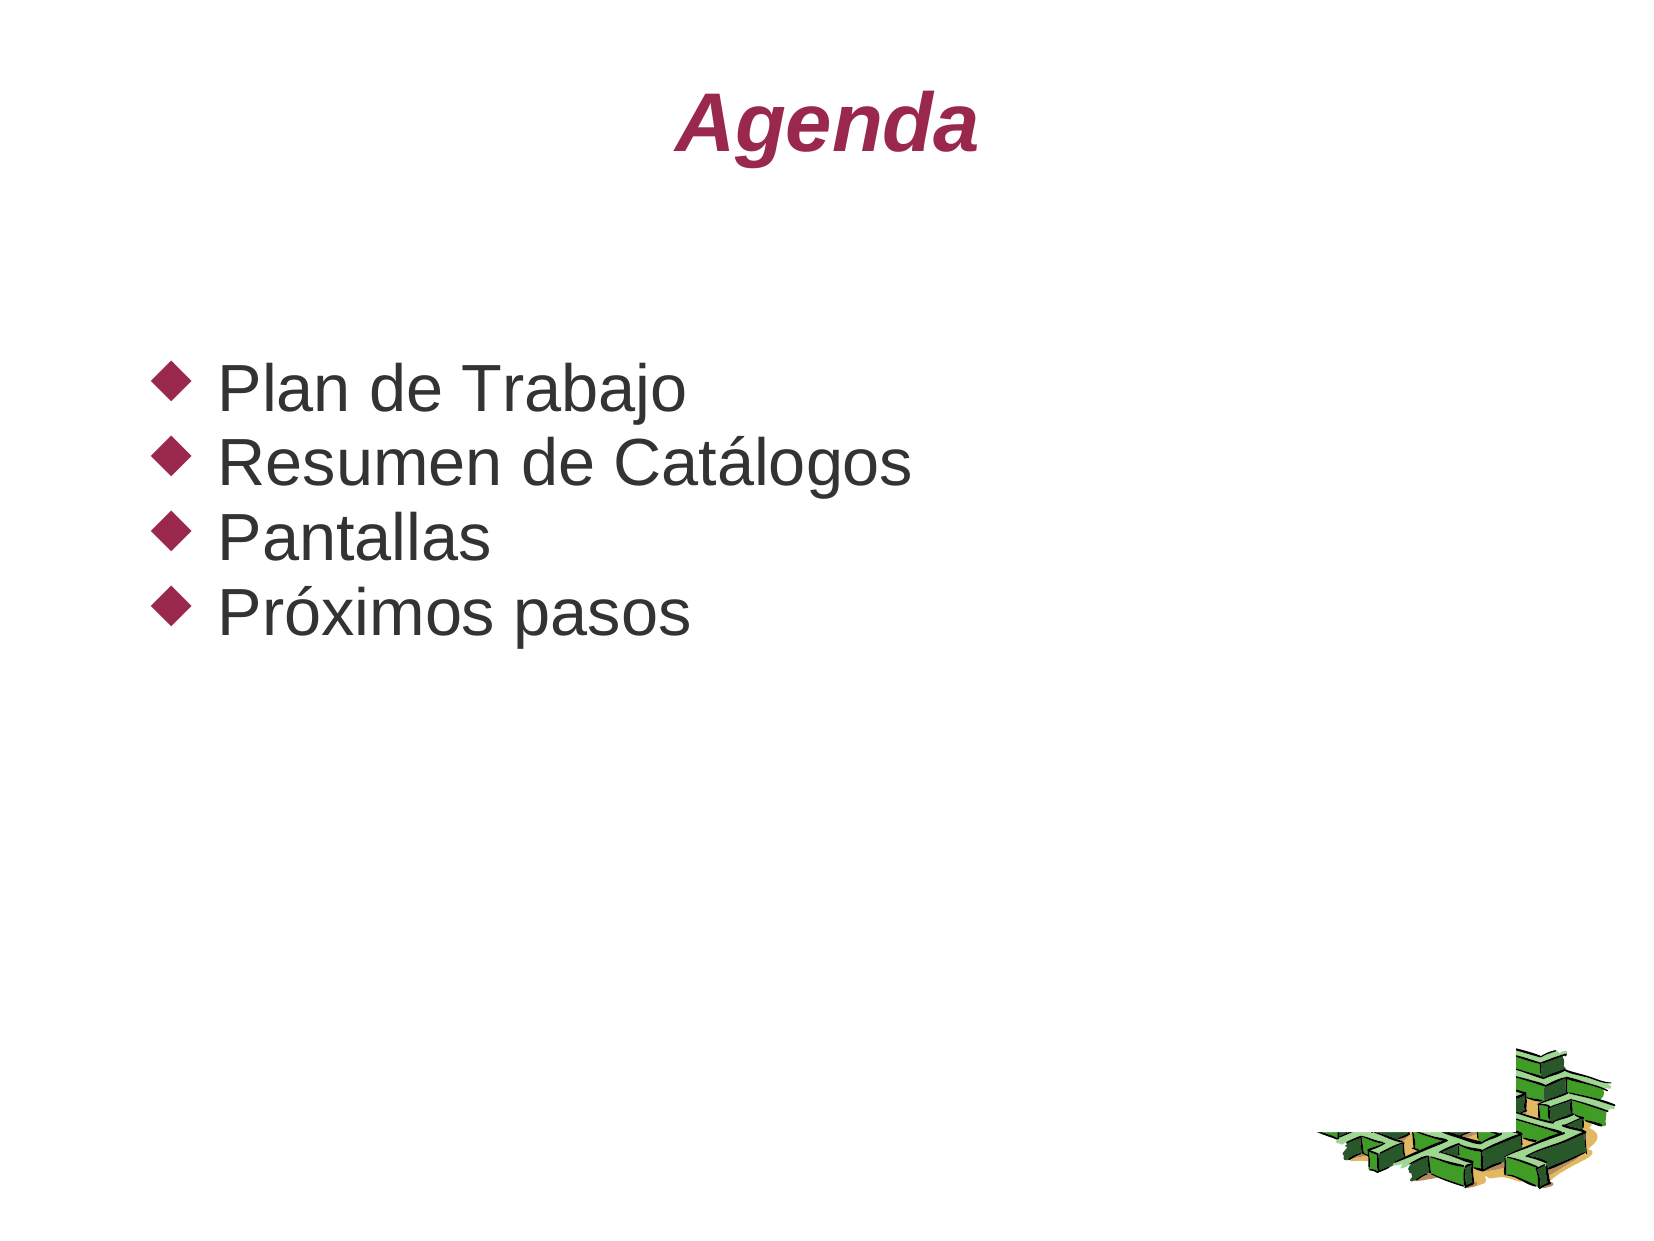

# Agenda
Plan de Trabajo
Resumen de Catálogos
Pantallas
Próximos pasos